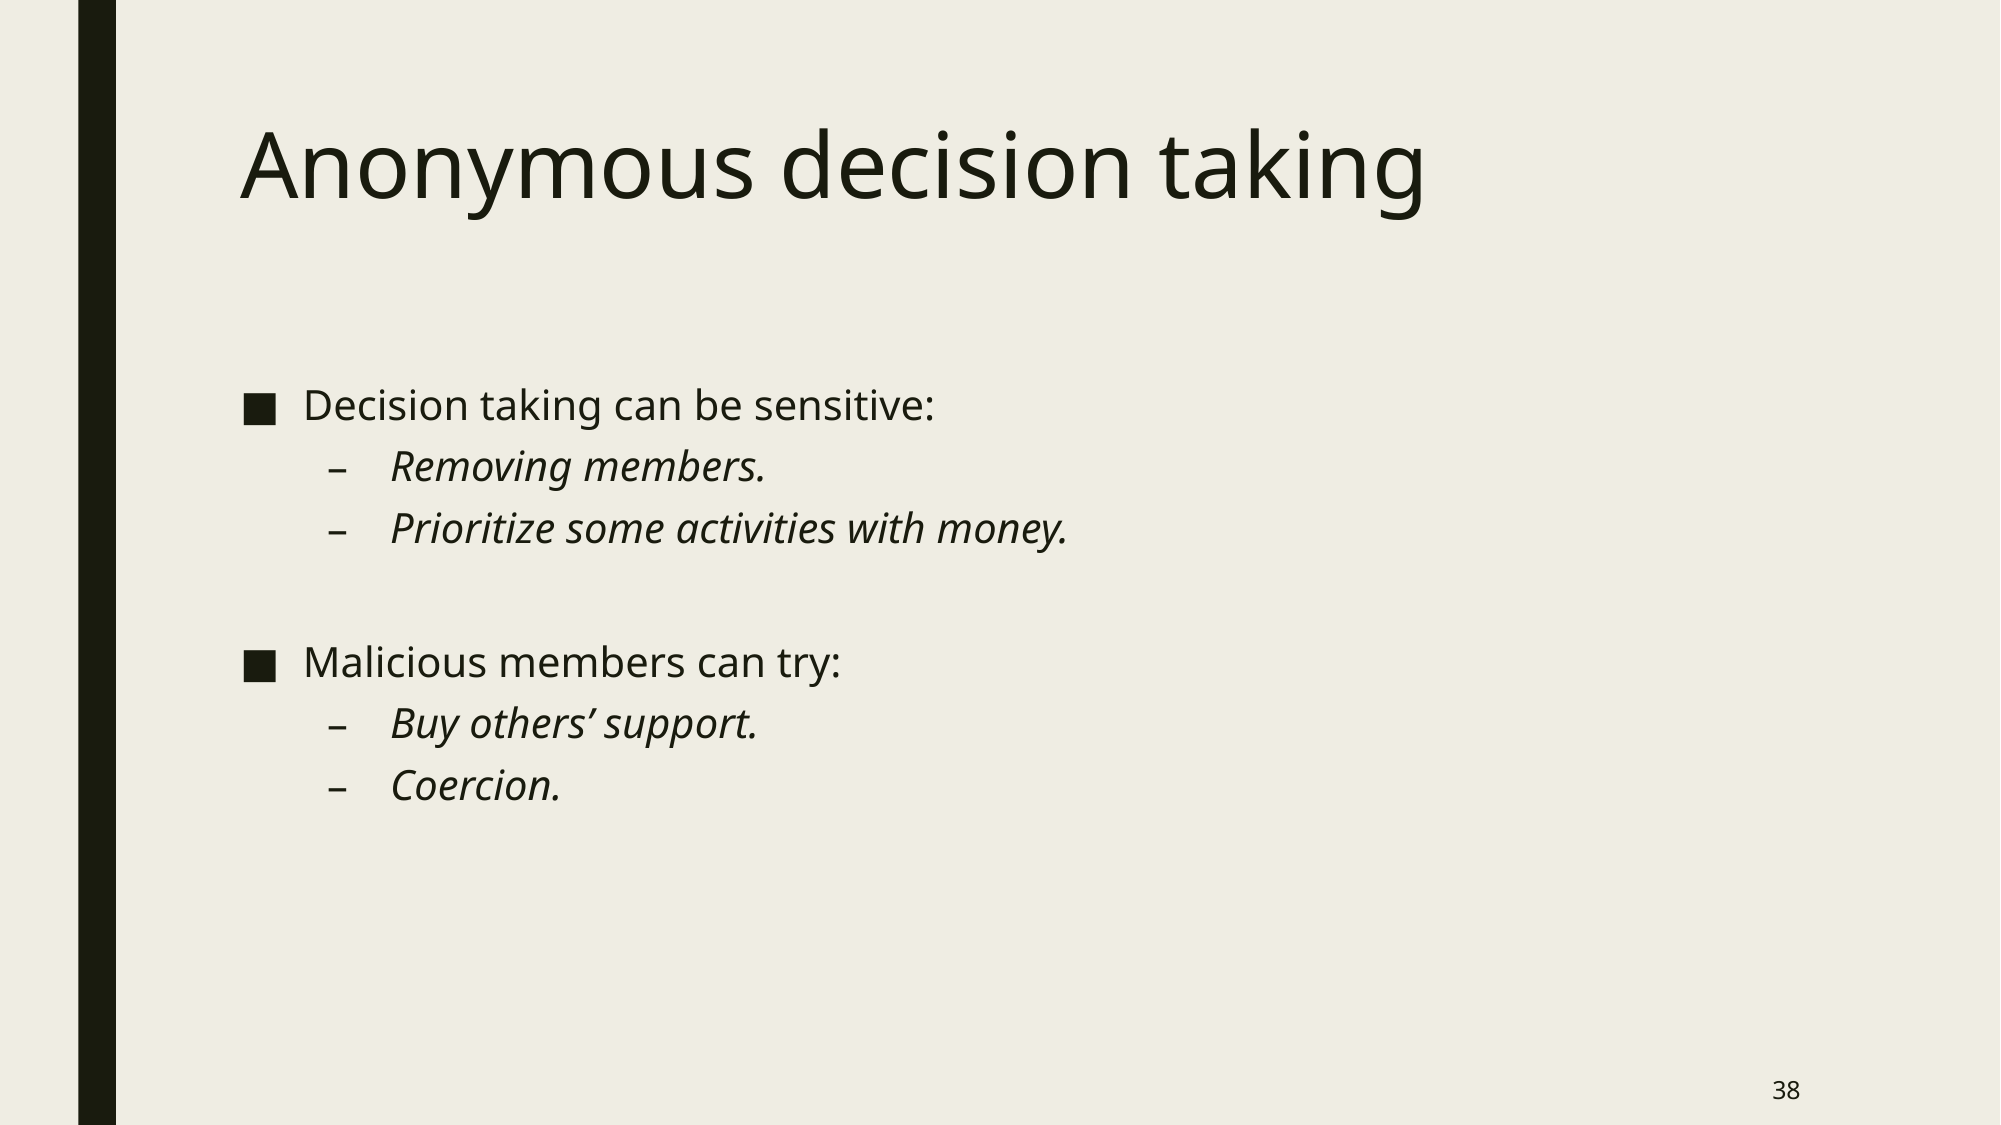

# Anonymous decision taking
Decision taking can be sensitive:
Removing members.
Prioritize some activities with money.
Malicious members can try:
Buy others’ support.
Coercion.